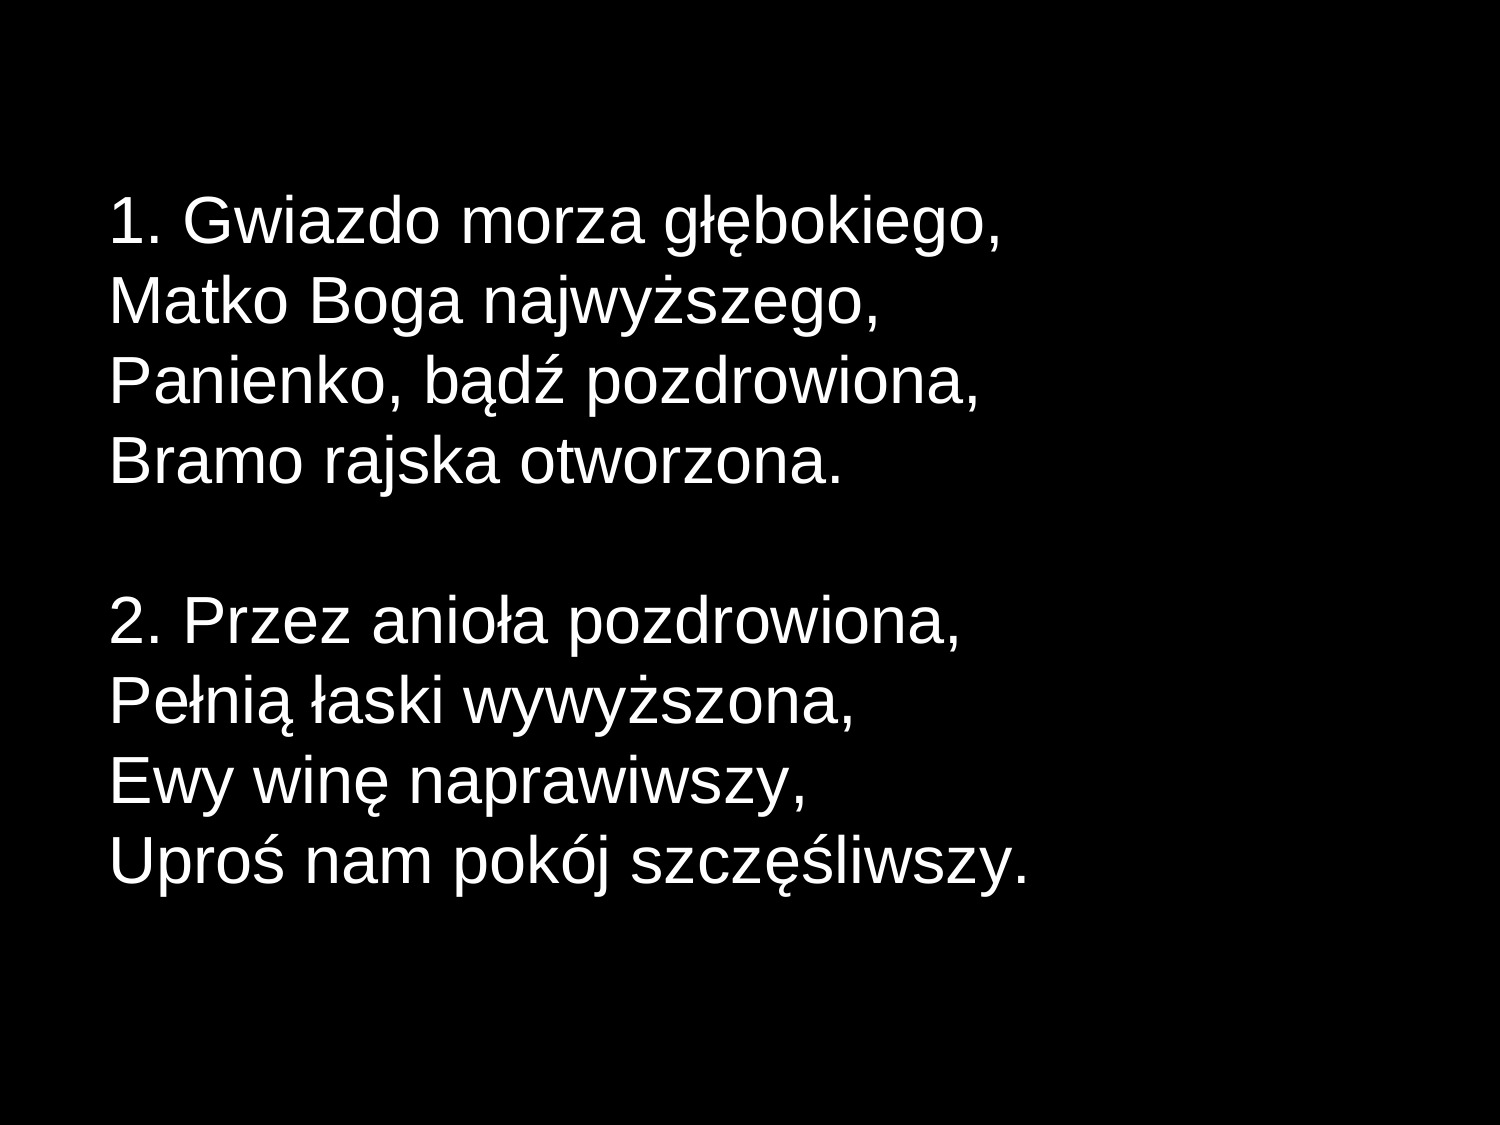

1. Gwiazdo morza głębokiego,
Matko Boga najwyższego,
Panienko, bądź pozdrowiona,
Bramo rajska otworzona.
2. Przez anioła pozdrowiona,
Pełnią łaski wywyższona,
Ewy winę naprawiwszy,
Uproś nam pokój szczęśliwszy.